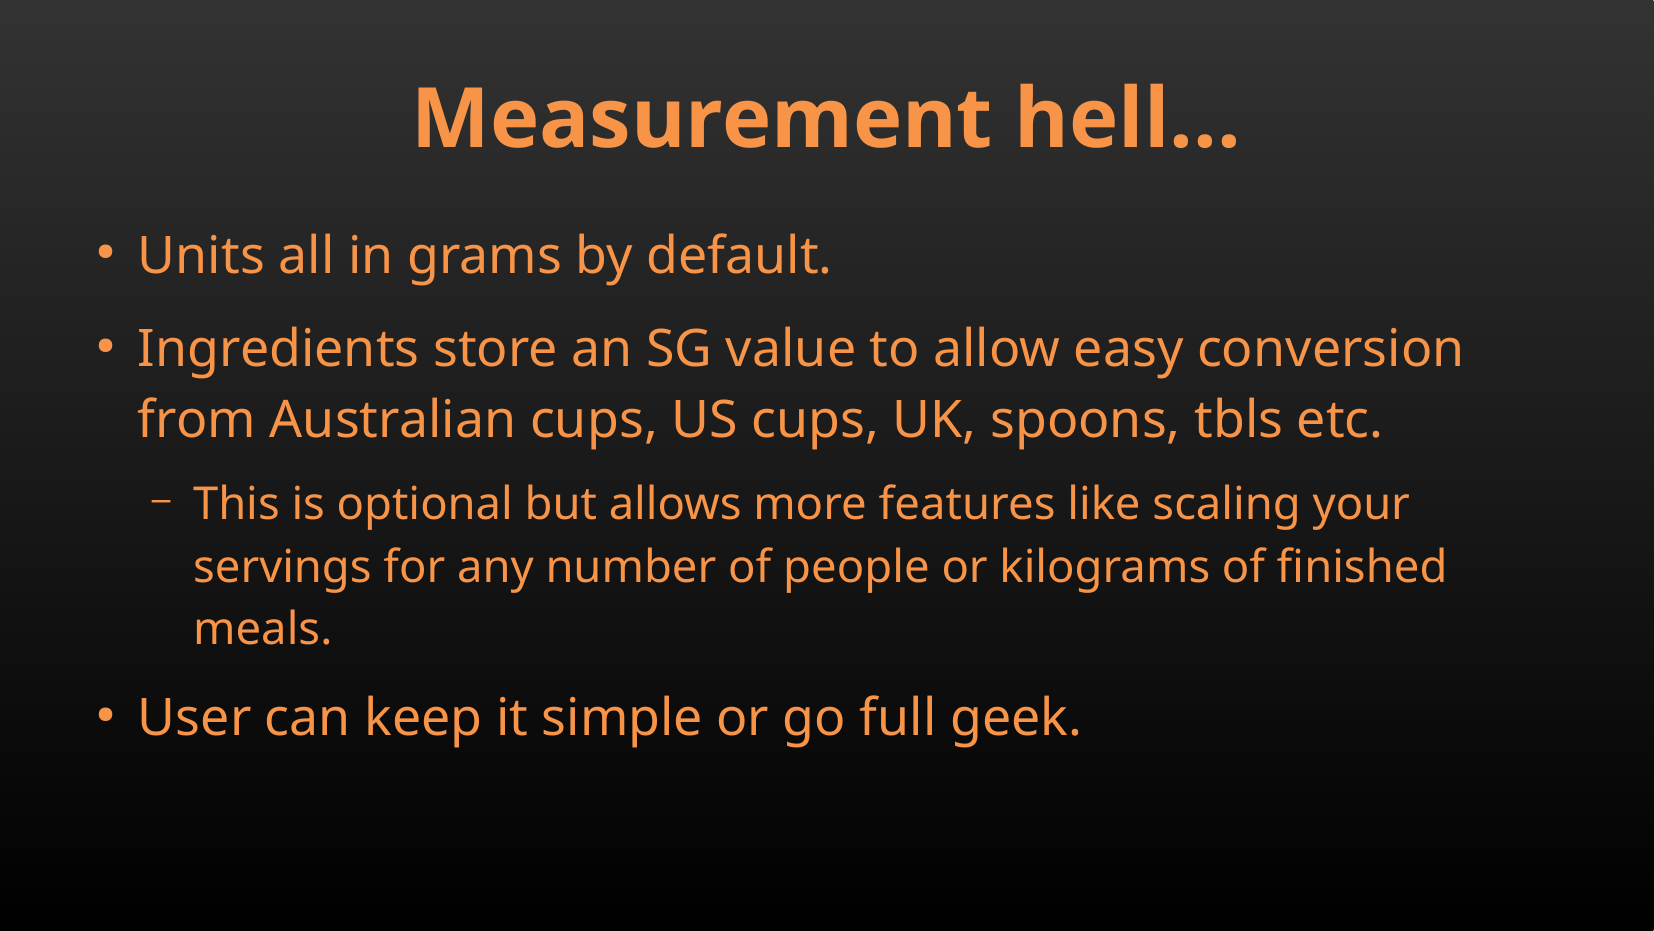

# Measurement hell...
Units all in grams by default.
Ingredients store an SG value to allow easy conversion from Australian cups, US cups, UK, spoons, tbls etc.
This is optional but allows more features like scaling your servings for any number of people or kilograms of finished meals.
User can keep it simple or go full geek.